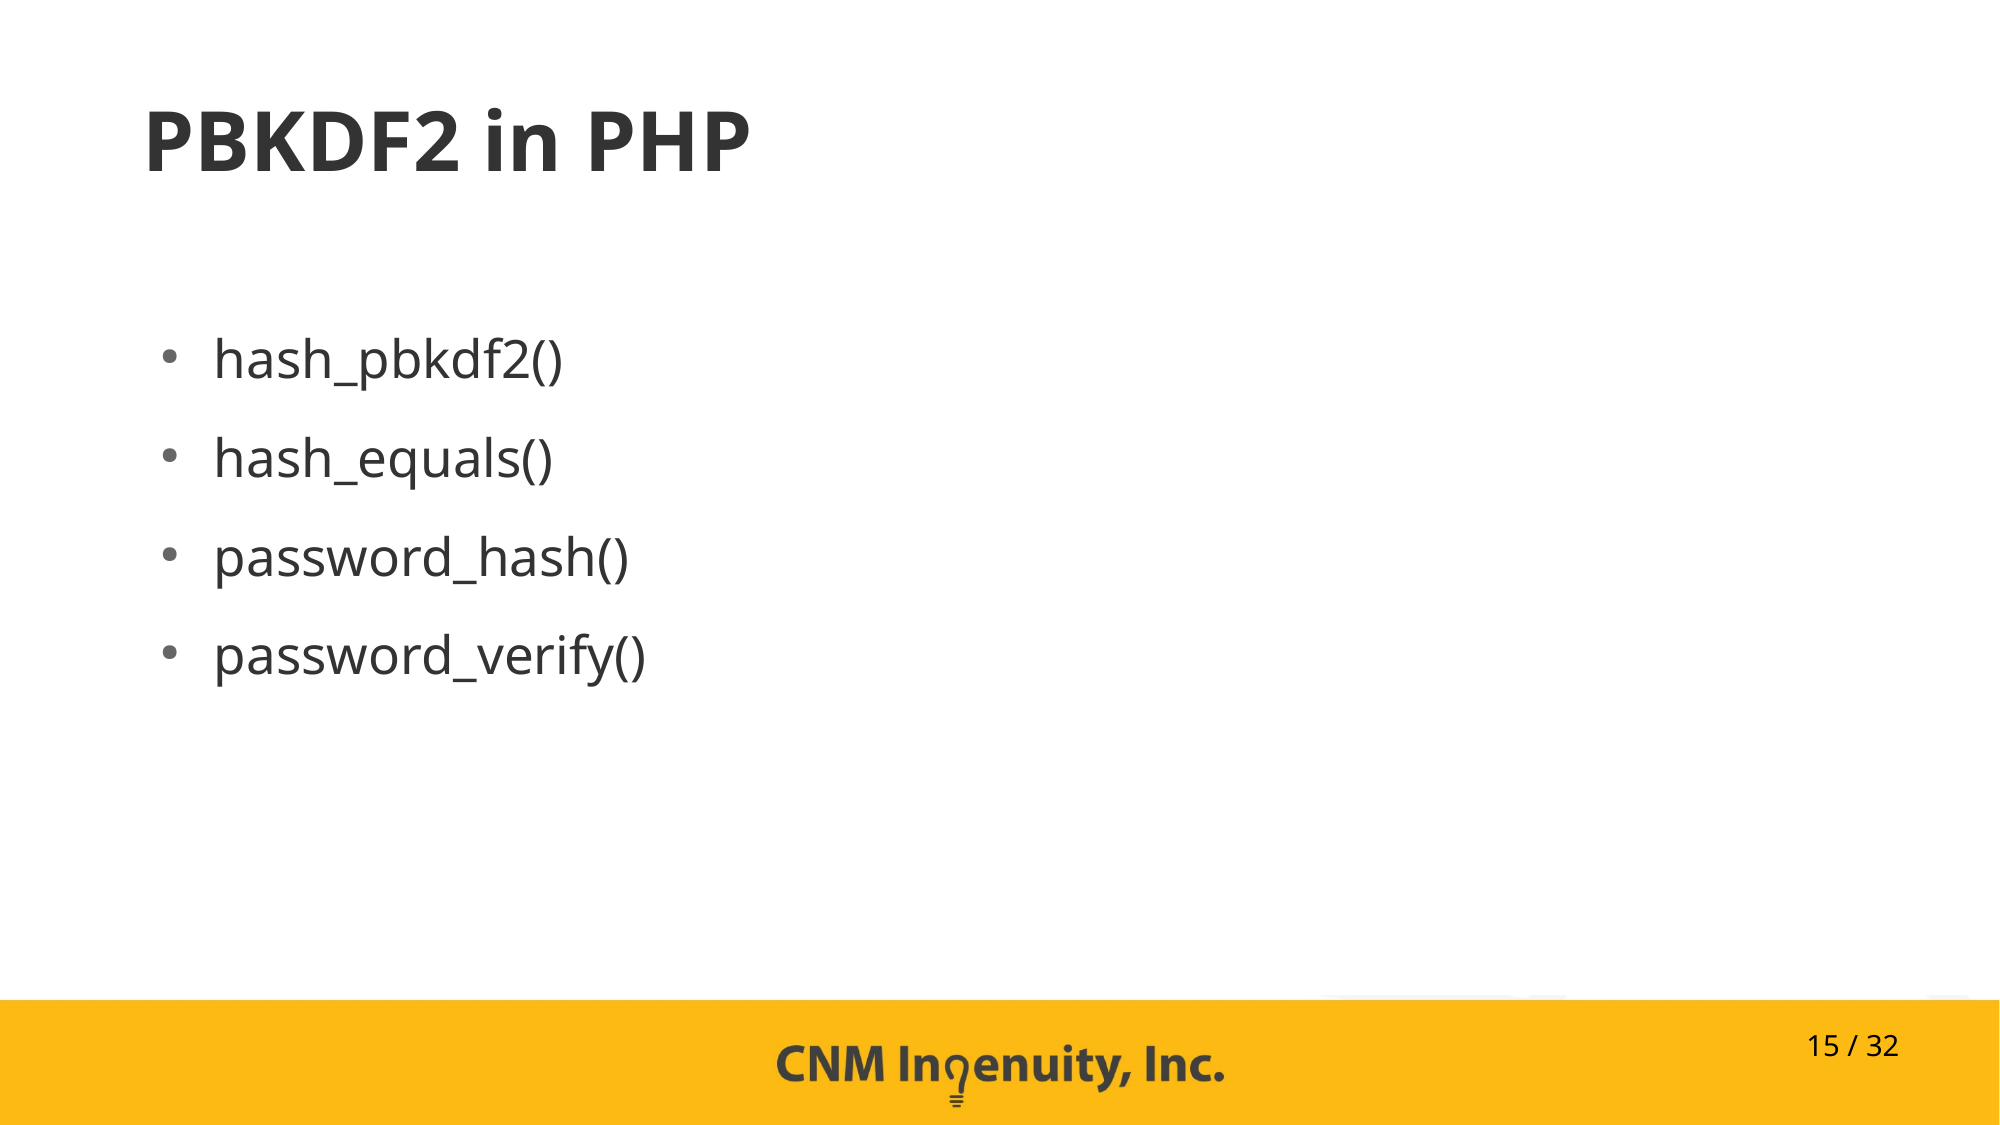

# PBKDF2 in PHP
hash_pbkdf2()
hash_equals()
password_hash()
password_verify()
15